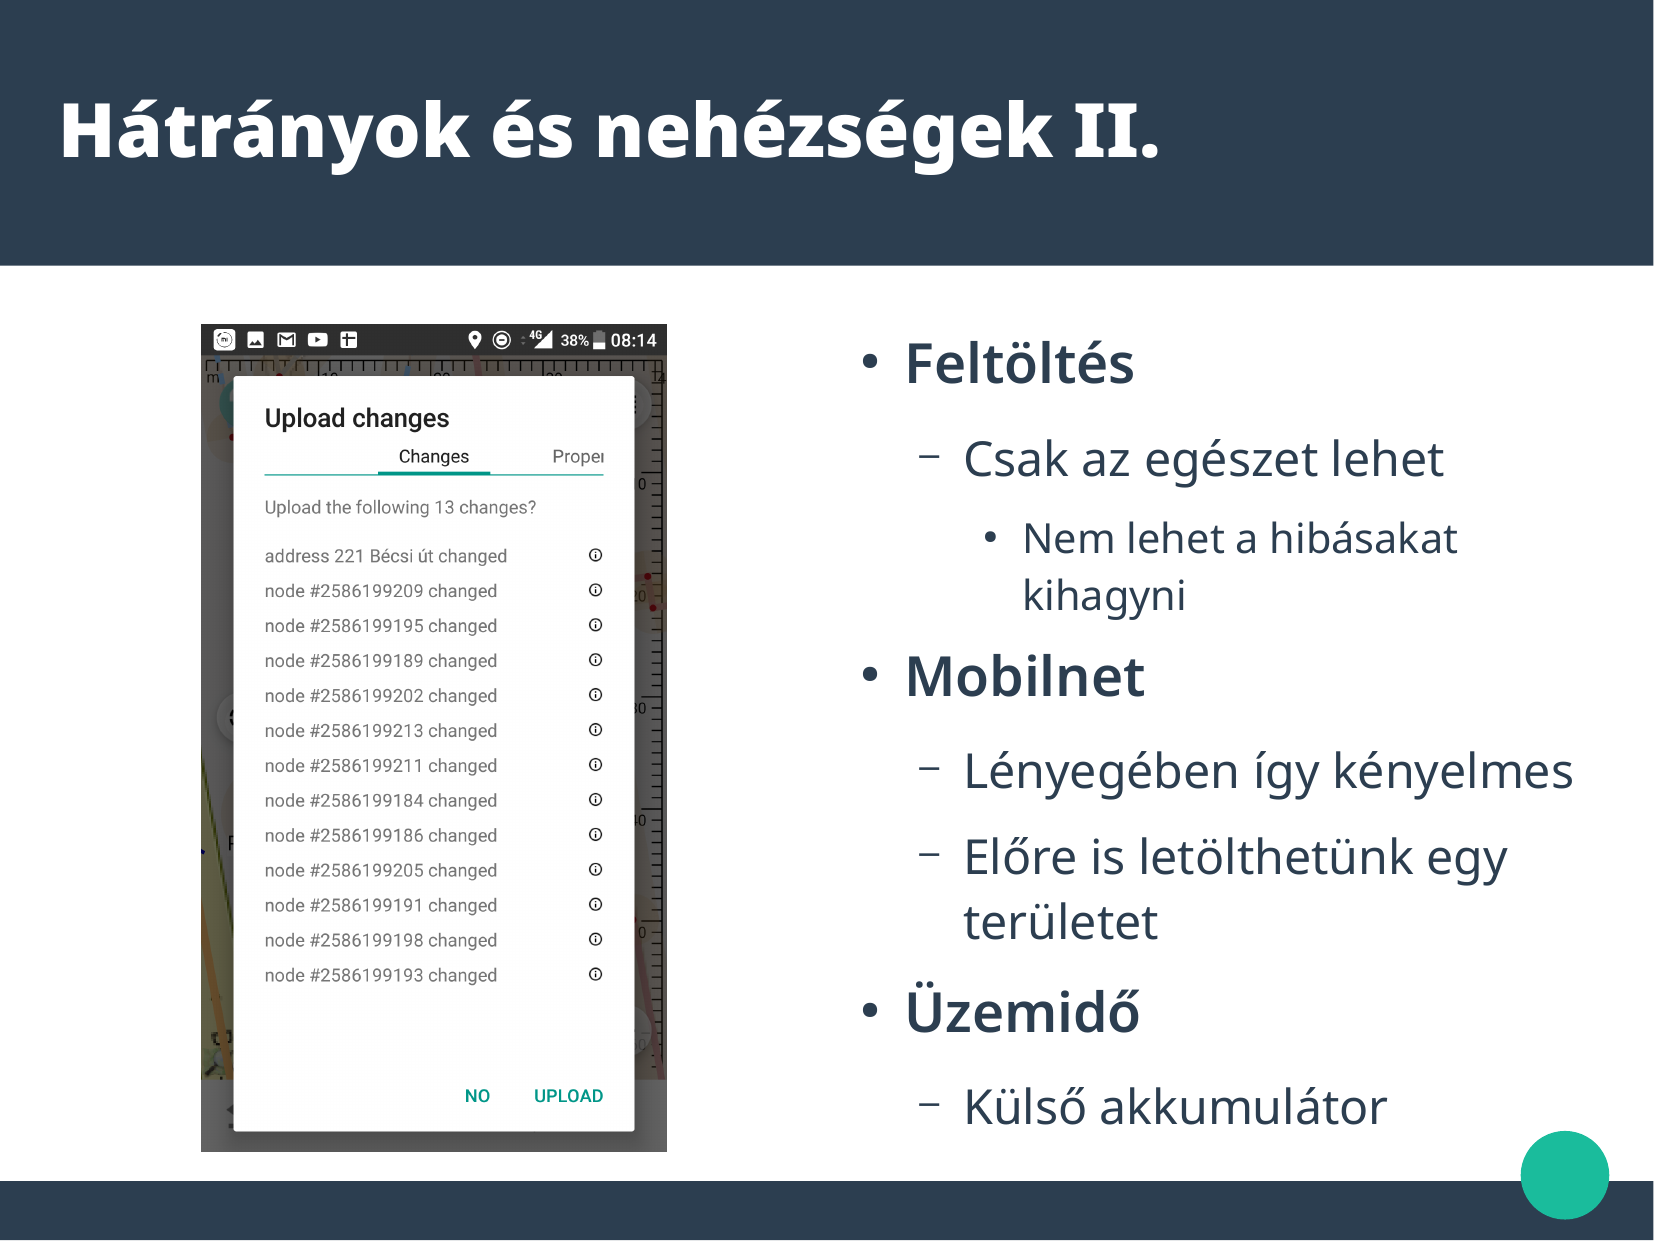

# Hátrányok és nehézségek II.
Feltöltés
Csak az egészet lehet
Nem lehet a hibásakat kihagyni
Mobilnet
Lényegében így kényelmes
Előre is letölthetünk egy területet
Üzemidő
Külső akkumulátor